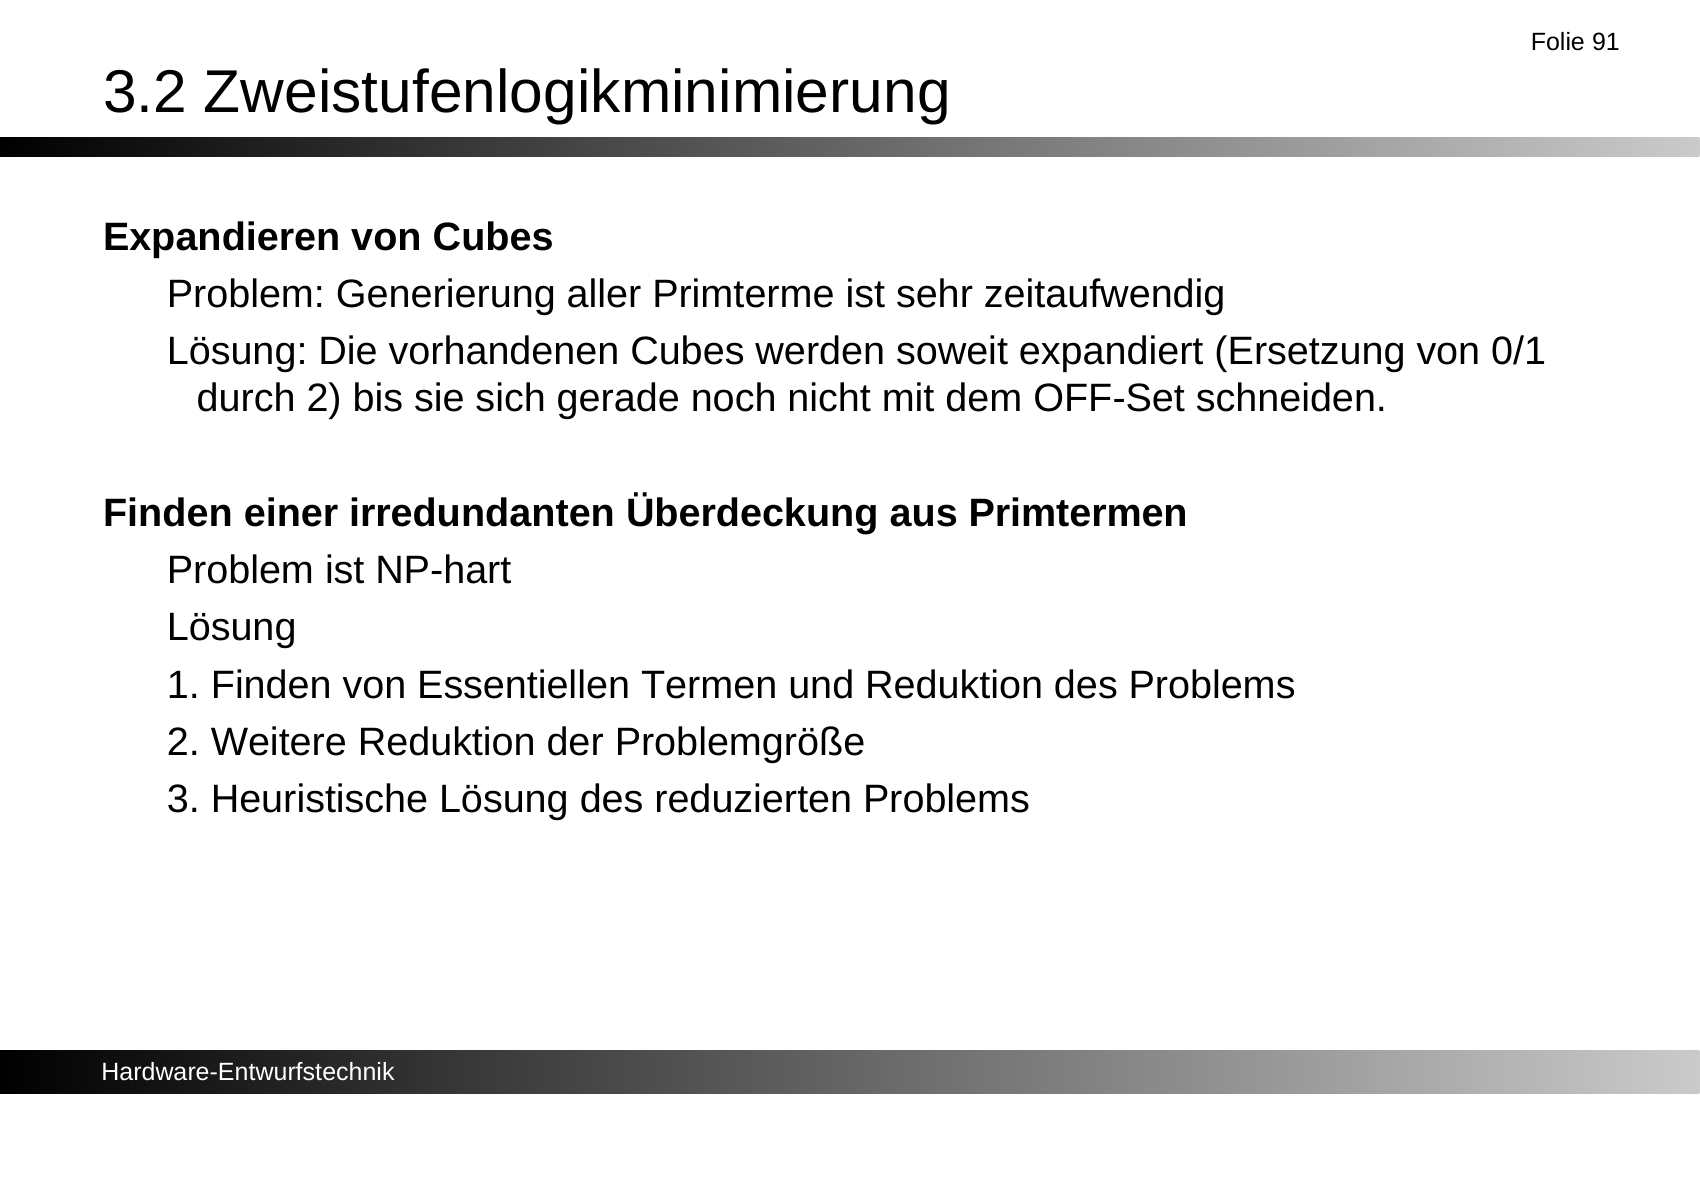

# 3.2 Zweistufenlogikminimierung
Expandieren von Cubes
Problem: Generierung aller Primterme ist sehr zeitaufwendig
Lösung: Die vorhandenen Cubes werden soweit expandiert (Ersetzung von 0/1 durch 2) bis sie sich gerade noch nicht mit dem OFF-Set schneiden.
Finden einer irredundanten Überdeckung aus Primtermen
Problem ist NP-hart
Lösung
1. Finden von Essentiellen Termen und Reduktion des Problems
2. Weitere Reduktion der Problemgröße
3. Heuristische Lösung des reduzierten Problems